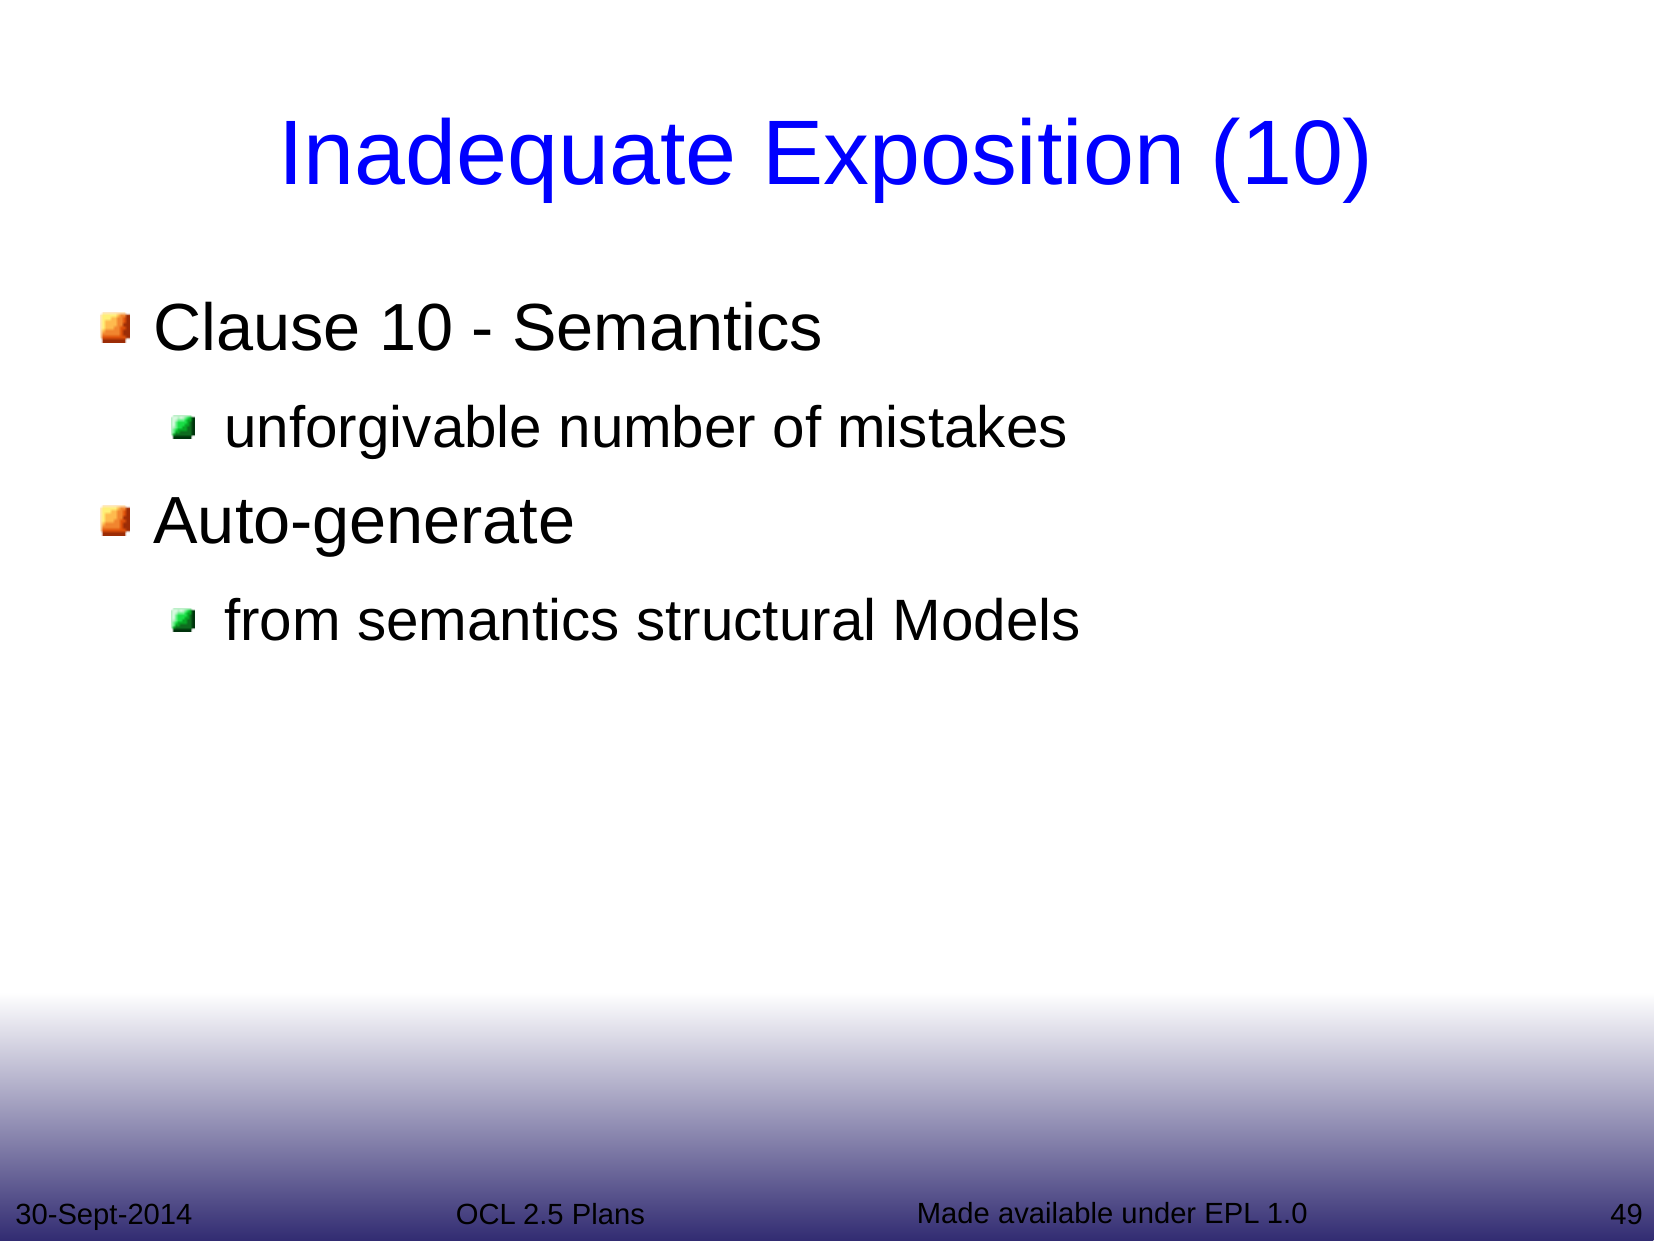

# Inadequate Exposition (10)
Clause 10 - Semantics
unforgivable number of mistakes
Auto-generate
from semantics structural Models
30-Sept-2014
OCL 2.5 Plans
49